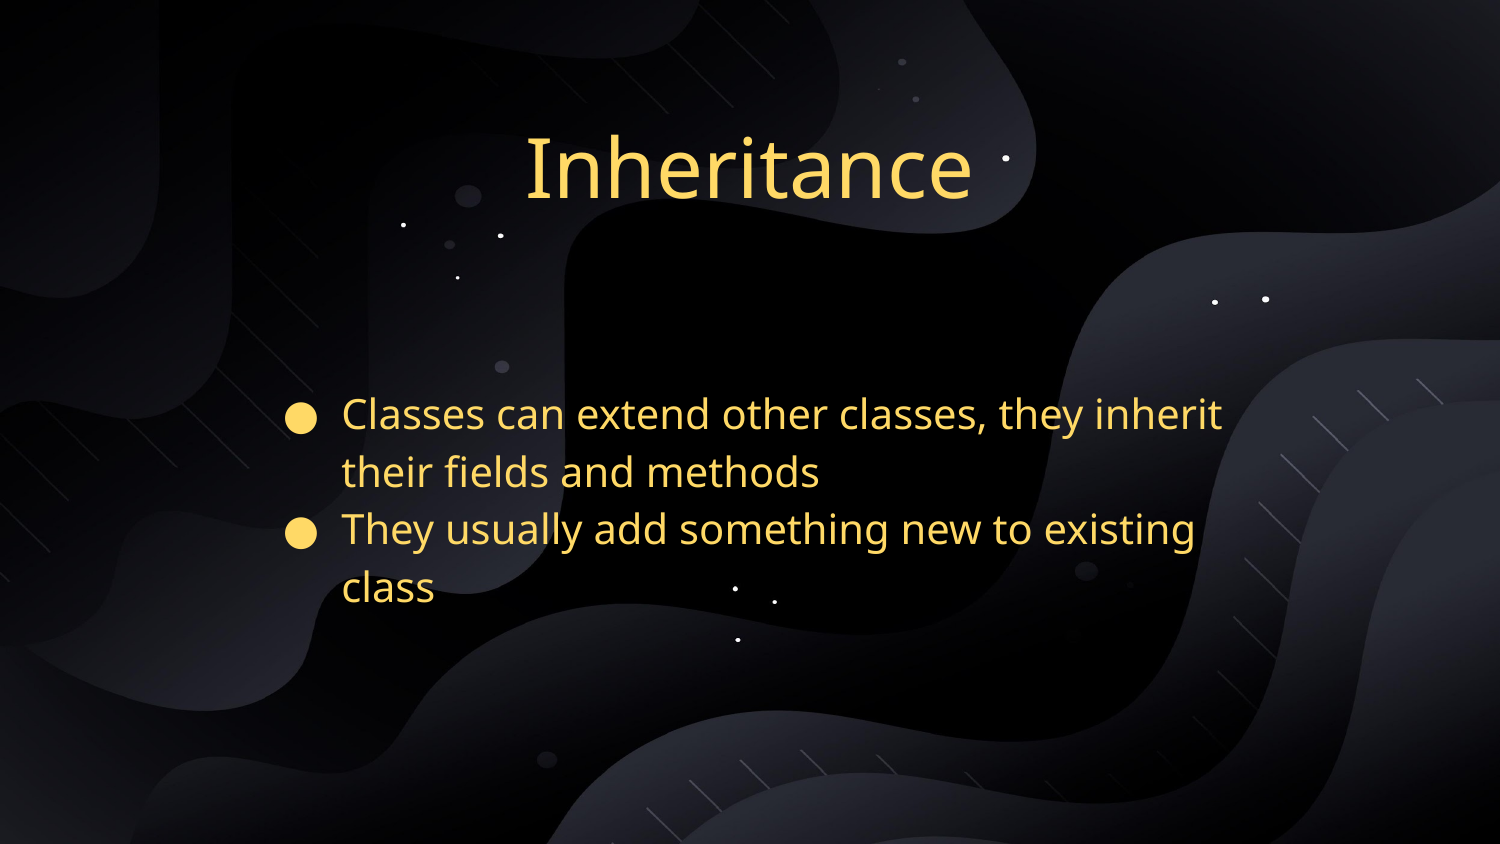

# Inheritance
Classes can extend other classes, they inherit their fields and methods
They usually add something new to existing class